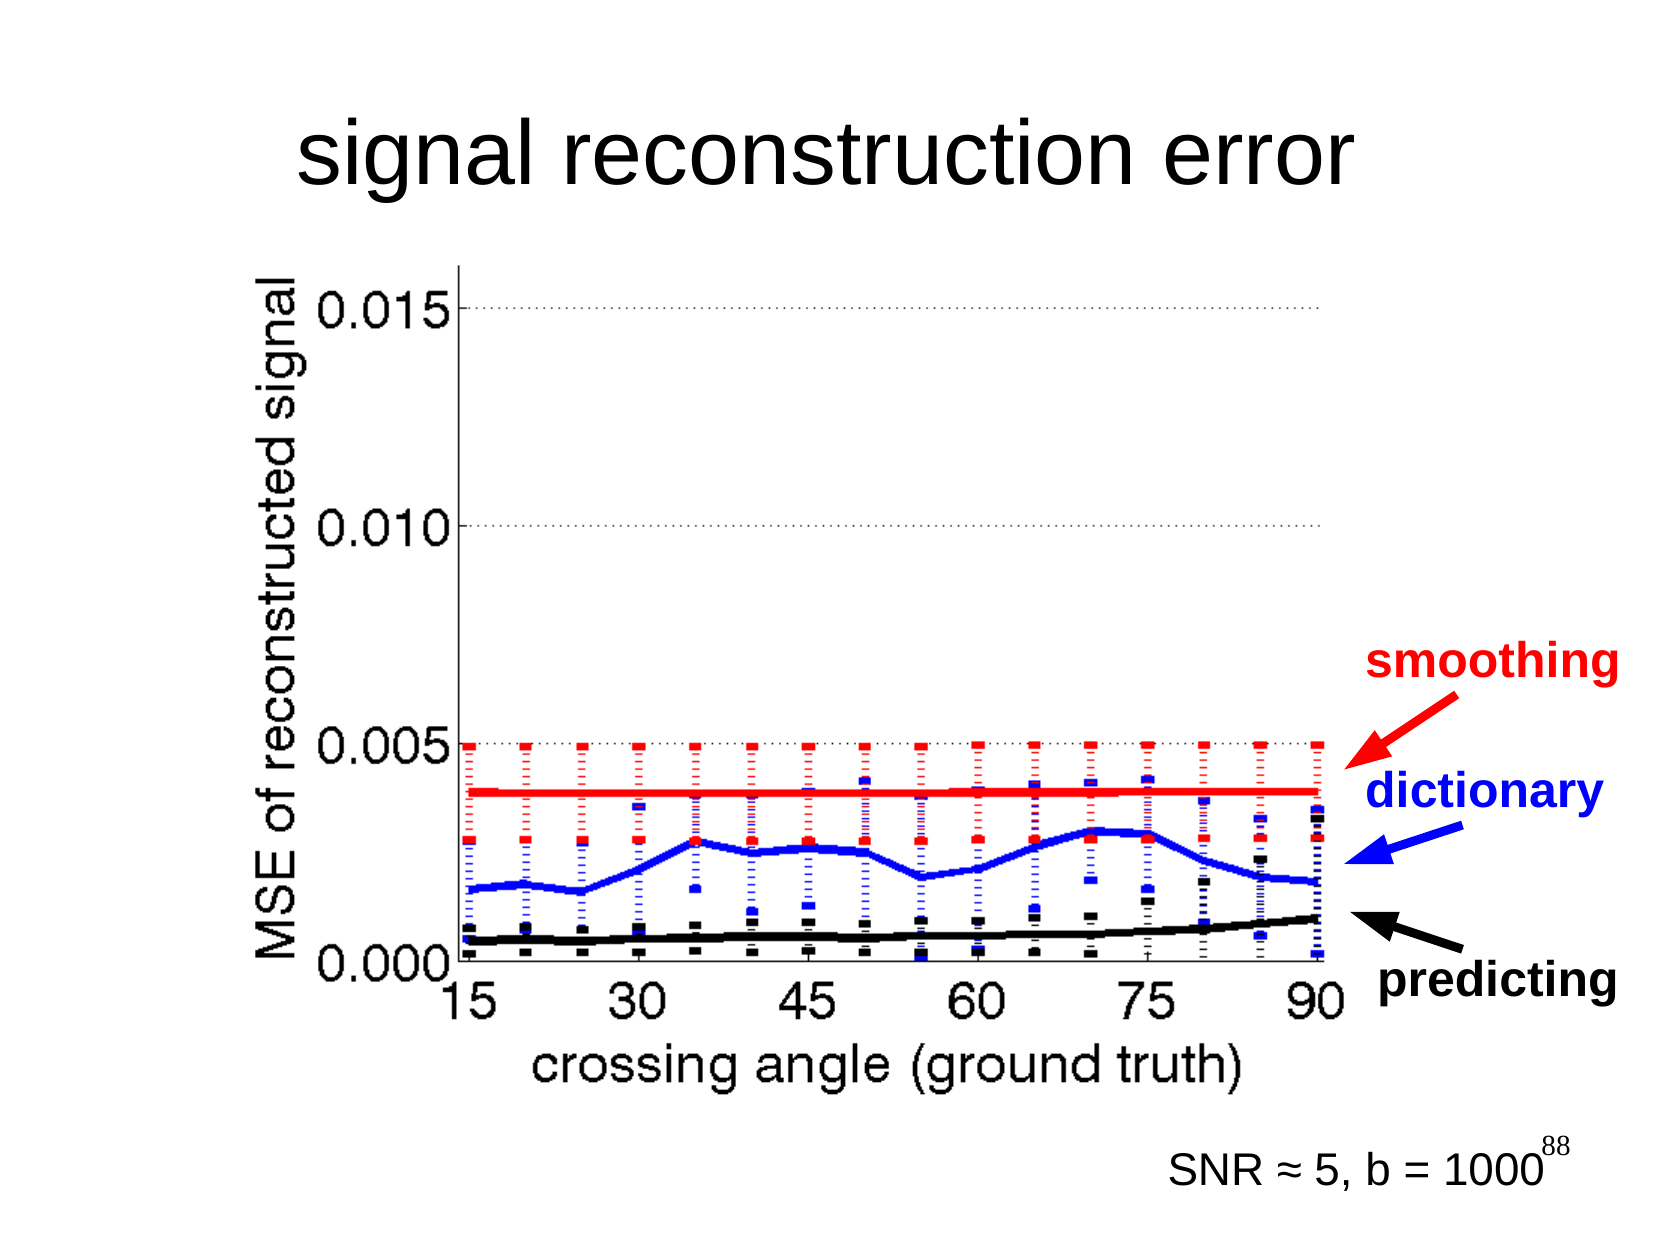

# signal reconstruction error
smoothing
dictionary
predicting
88
SNR ≈ 5, b = 1000